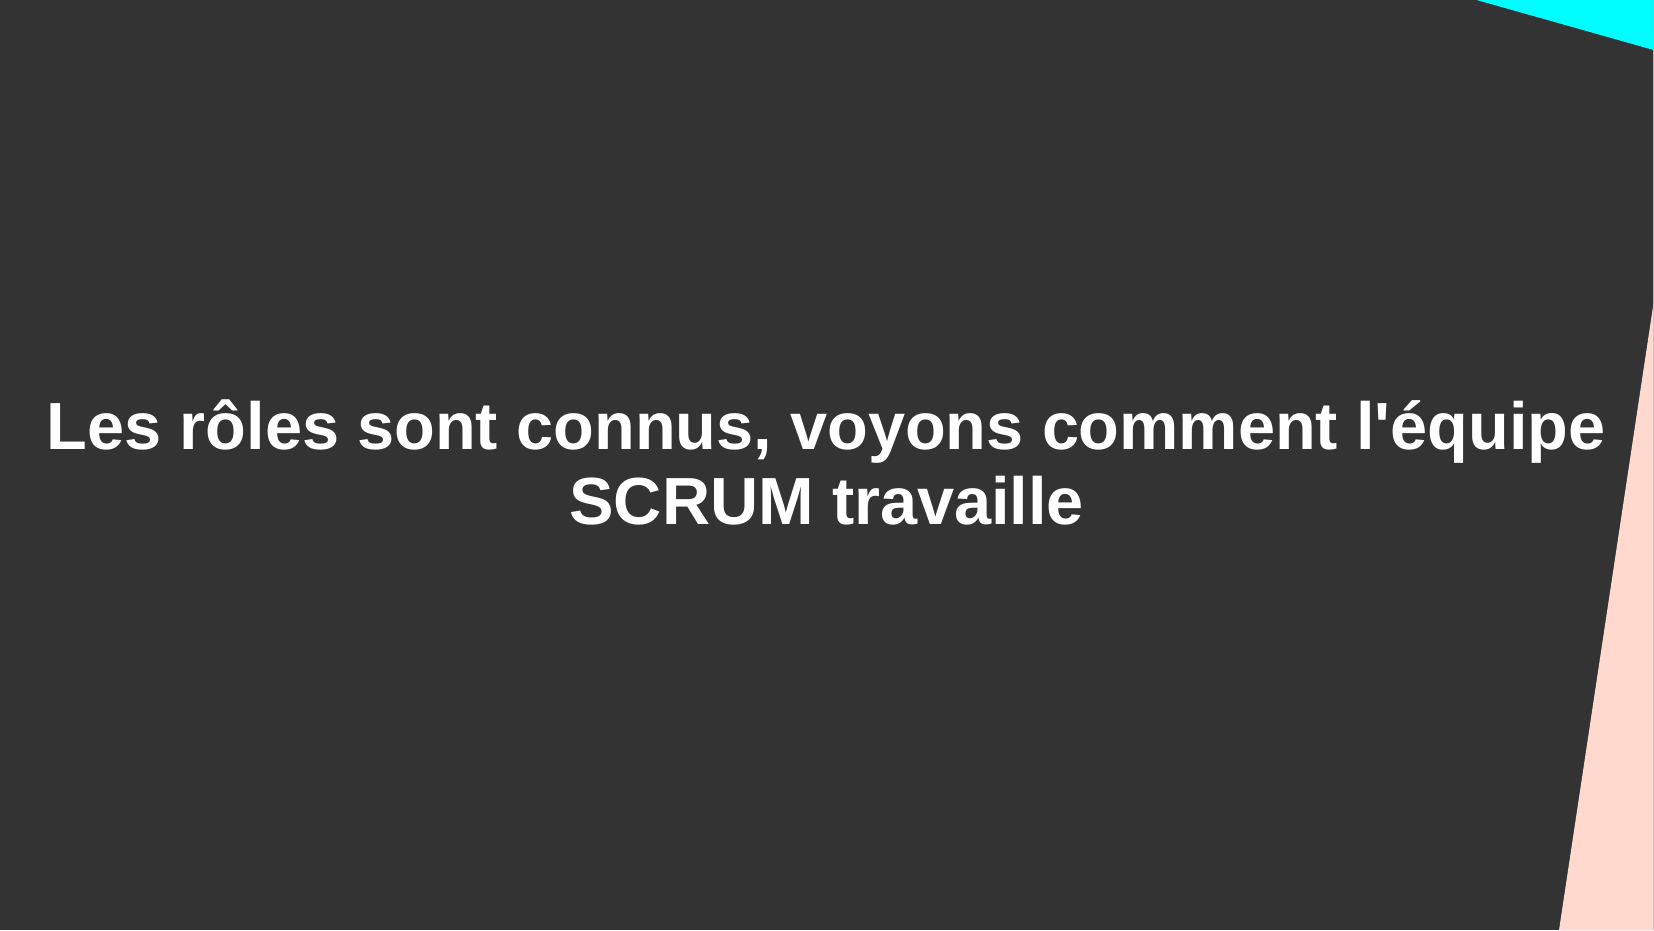

# Les rôles sont connus, voyons comment l'équipe SCRUM travaille